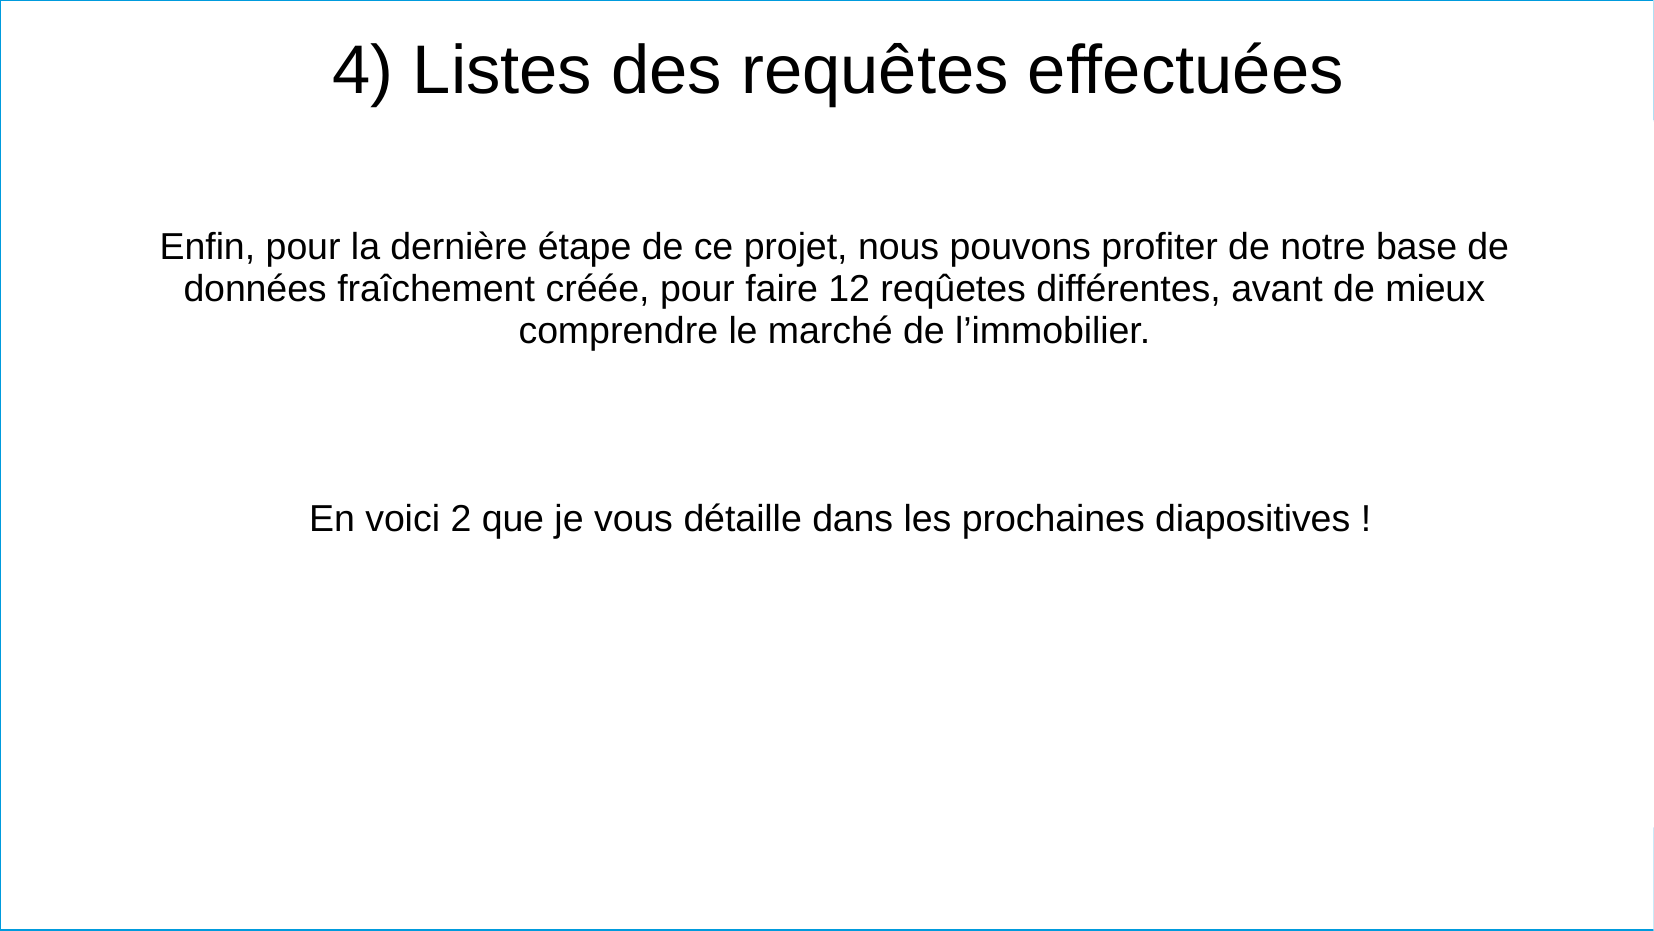

4) Listes des requêtes effectuées
#
Enfin, pour la dernière étape de ce projet, nous pouvons profiter de notre base de données fraîchement créée, pour faire 12 reqûetes différentes, avant de mieux comprendre le marché de l’immobilier.
En voici 2 que je vous détaille dans les prochaines diapositives !
7